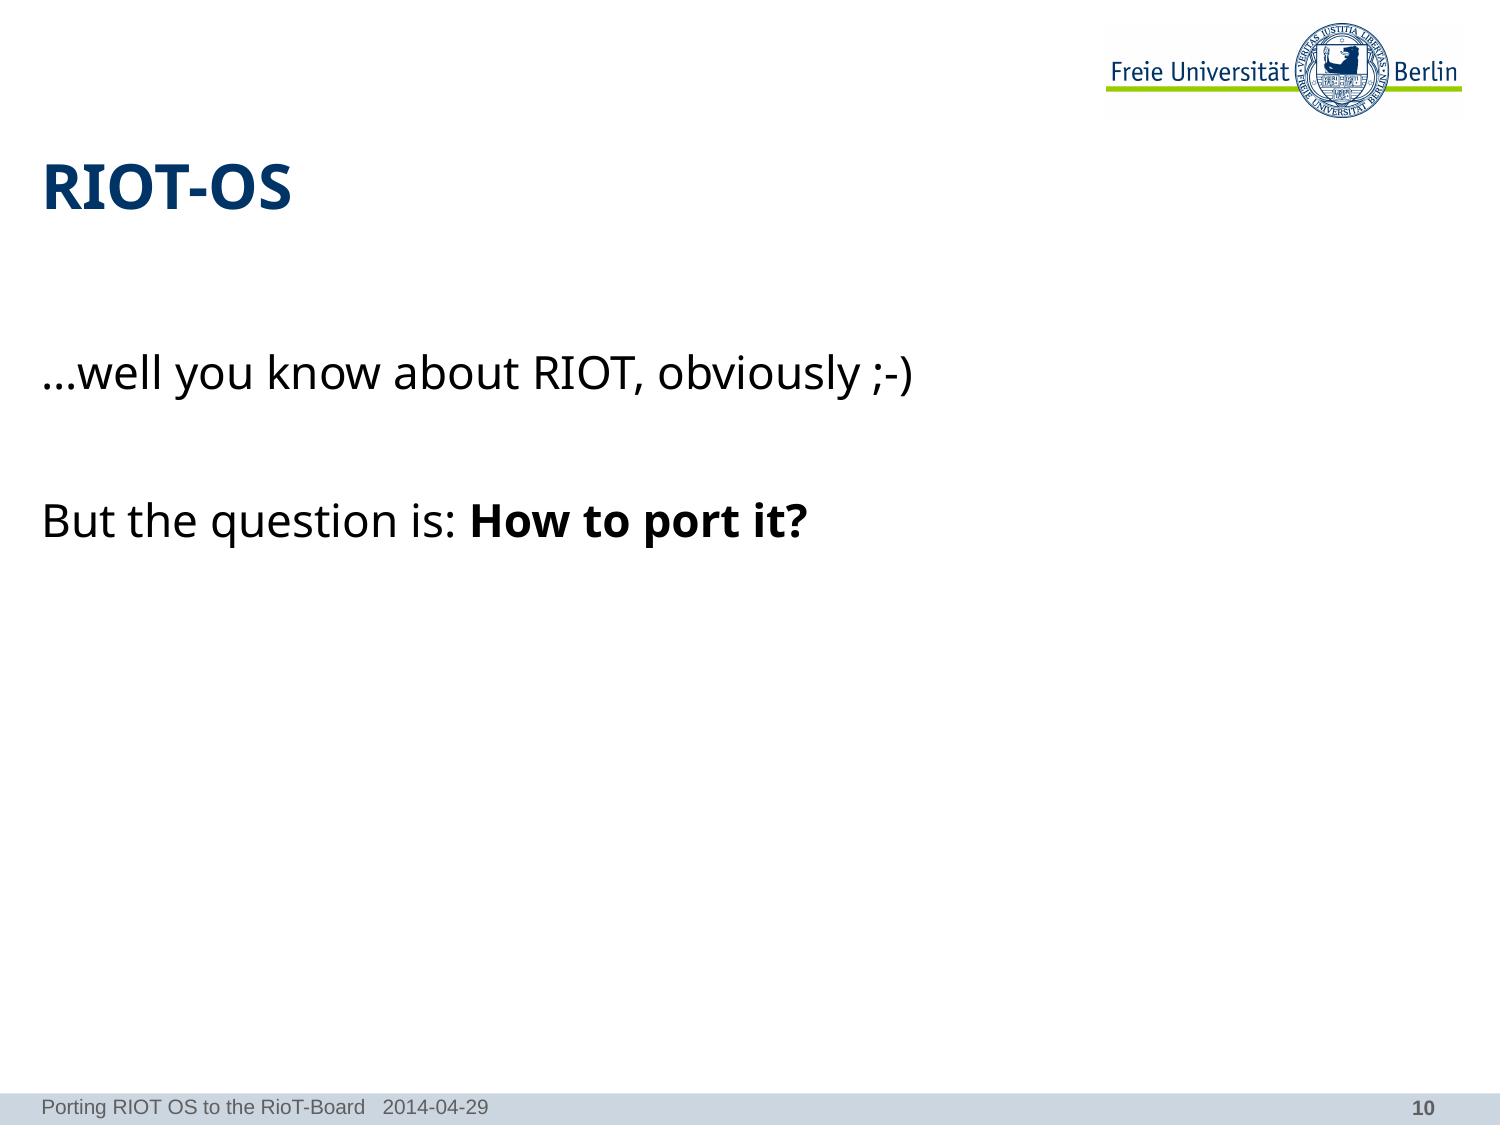

# RIOT-OS
...well you know about RIOT, obviously ;-)
But the question is: How to port it?